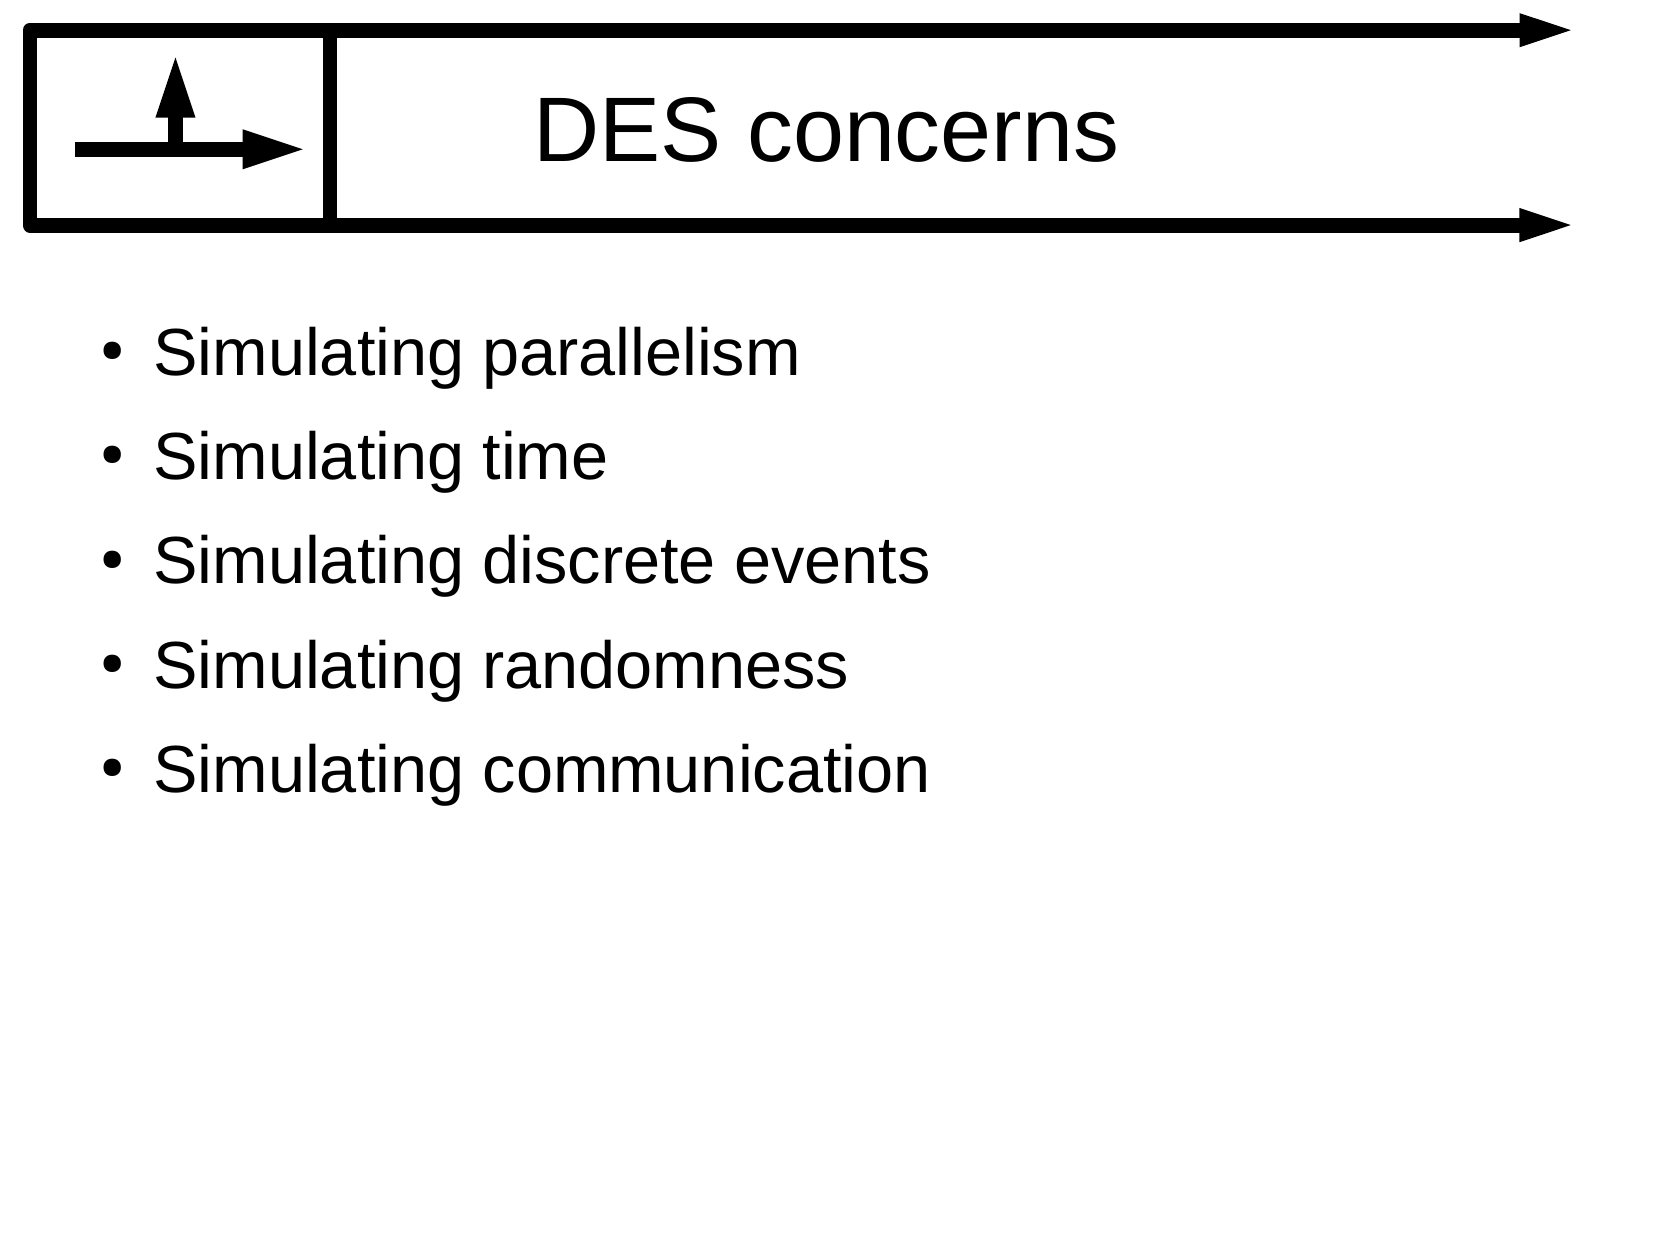

# DES concerns
Simulating parallelism
Simulating time
Simulating discrete events
Simulating randomness
Simulating communication